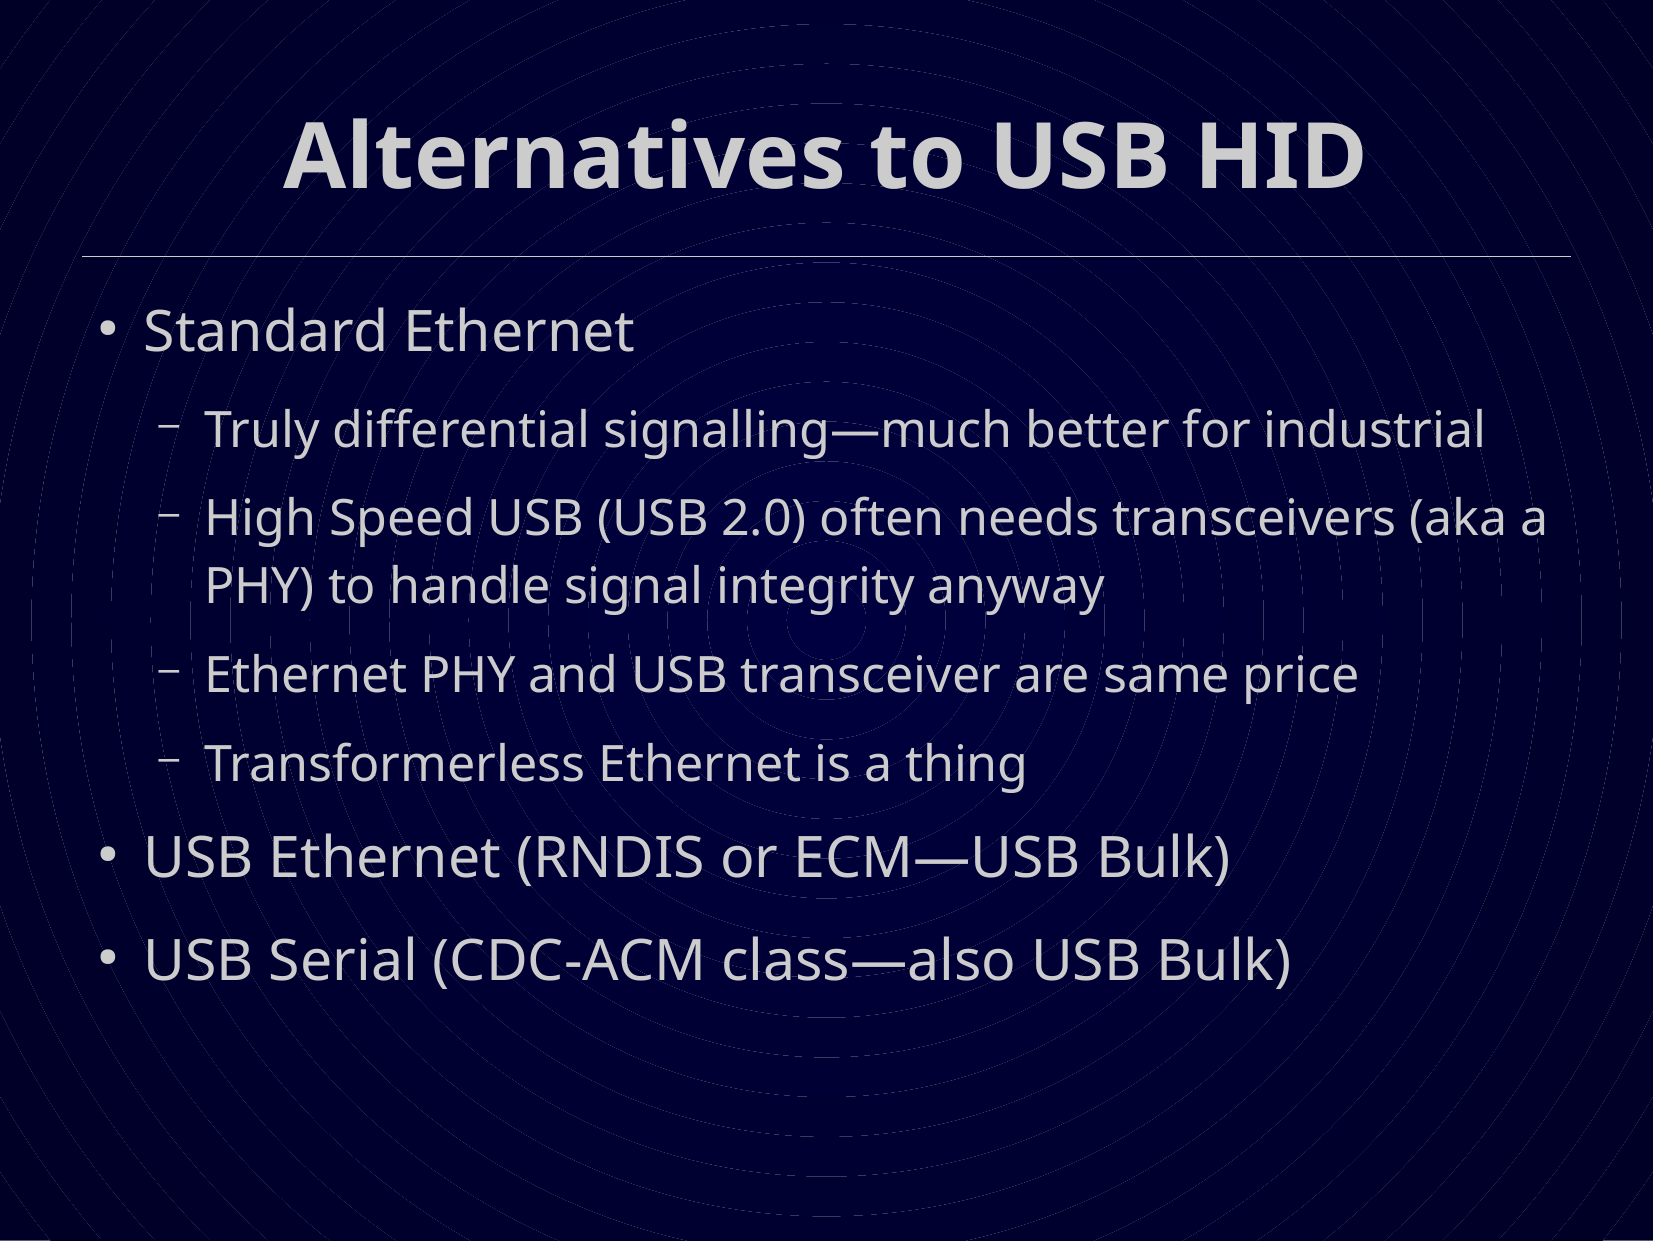

# Alternatives to USB HID
Standard Ethernet
Truly differential signalling—much better for industrial
High Speed USB (USB 2.0) often needs transceivers (aka a PHY) to handle signal integrity anyway
Ethernet PHY and USB transceiver are same price
Transformerless Ethernet is a thing
USB Ethernet (RNDIS or ECM—USB Bulk)
USB Serial (CDC-ACM class—also USB Bulk)